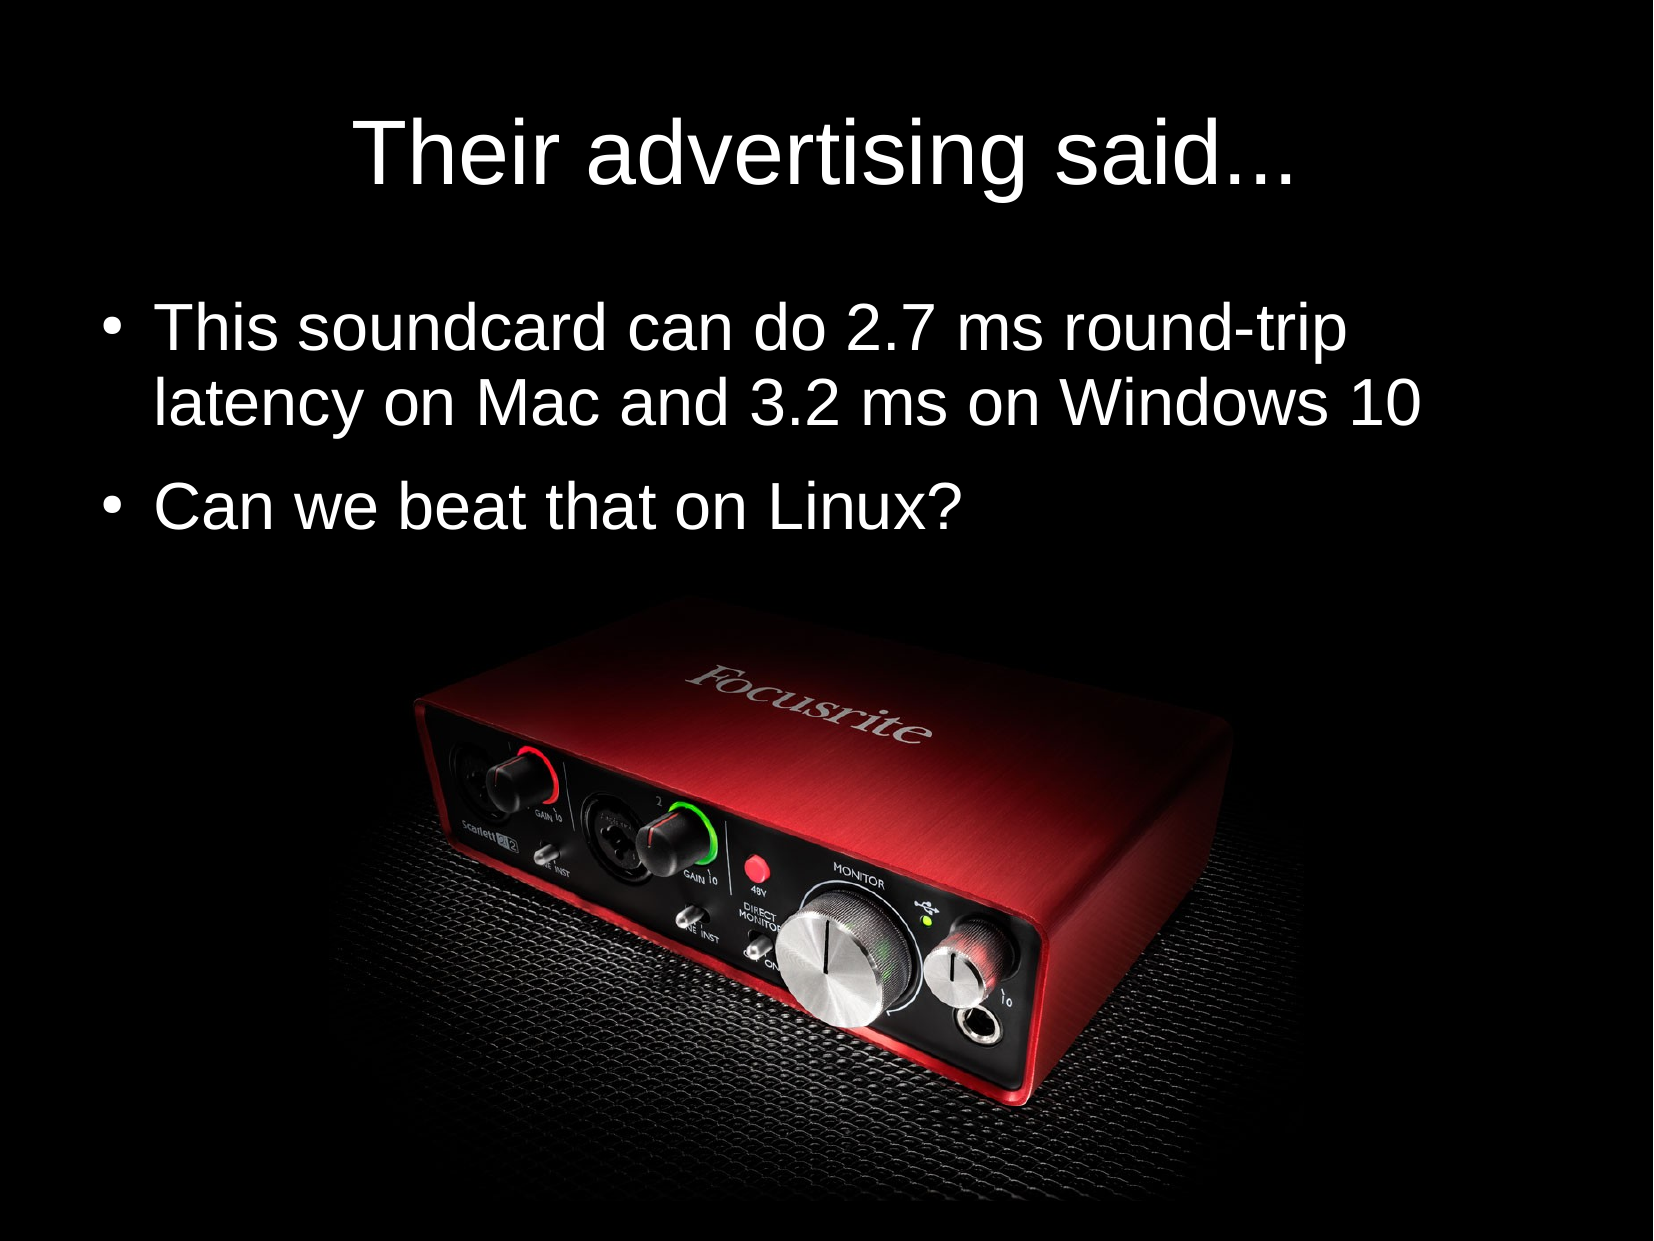

# Their advertising said...
This soundcard can do 2.7 ms round-trip latency on Mac and 3.2 ms on Windows 10
Can we beat that on Linux?